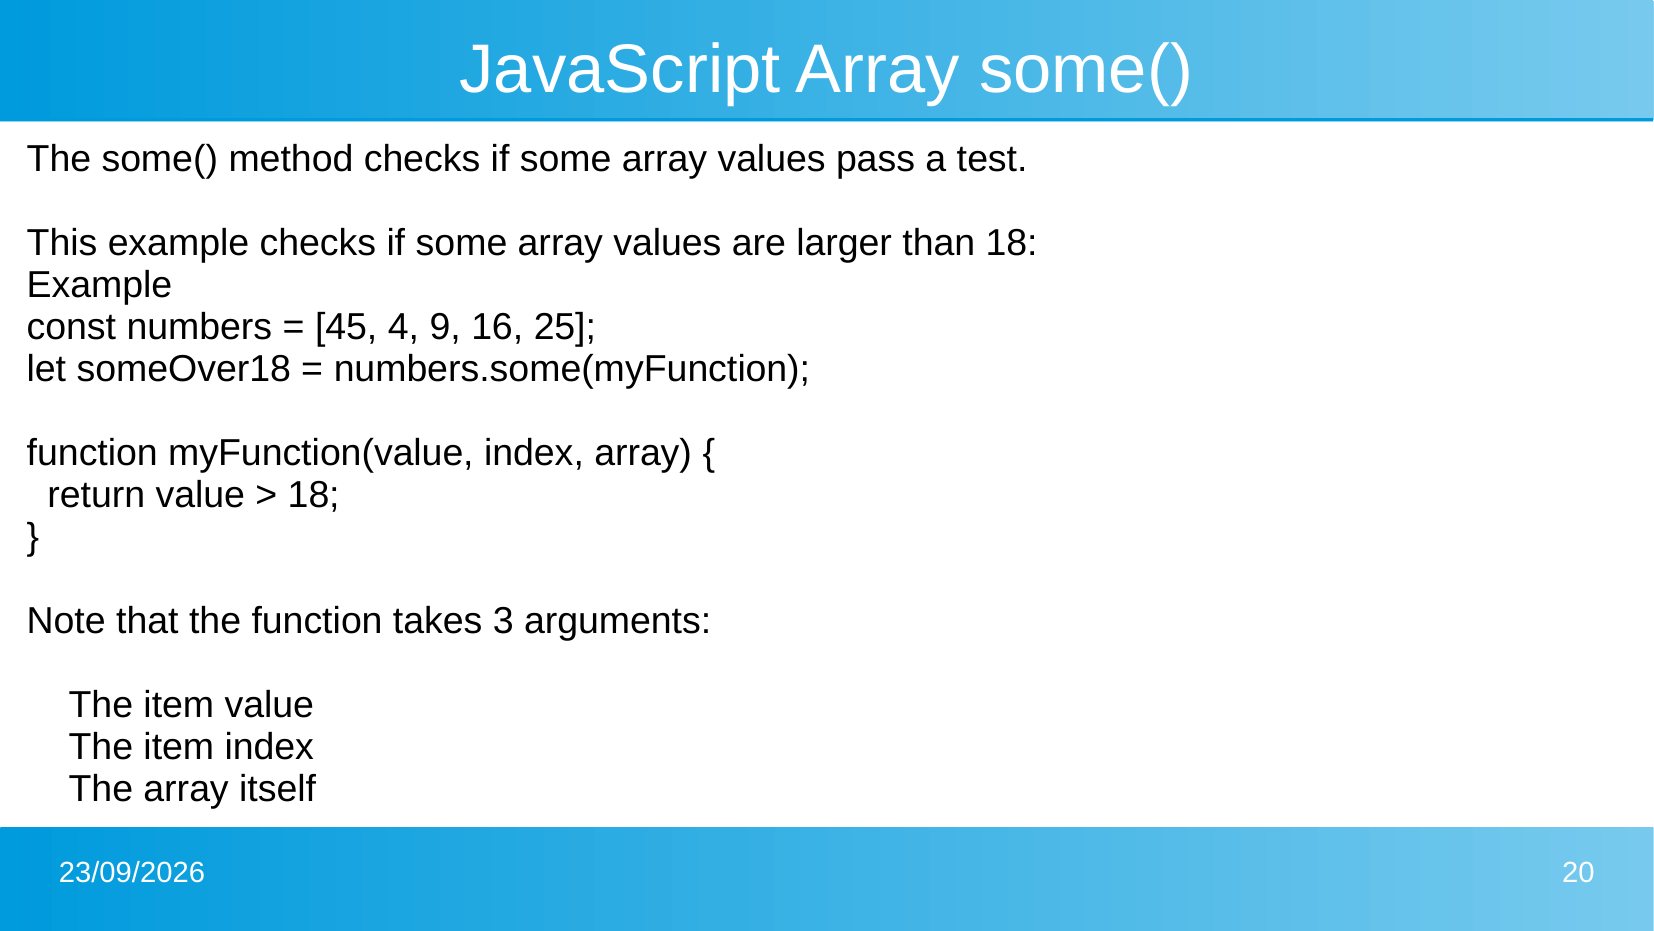

# JavaScript Array some()
The some() method checks if some array values pass a test.
This example checks if some array values are larger than 18:
Example
const numbers = [45, 4, 9, 16, 25];
let someOver18 = numbers.some(myFunction);
function myFunction(value, index, array) {
 return value > 18;
}
Note that the function takes 3 arguments:
 The item value
 The item index
 The array itself
20